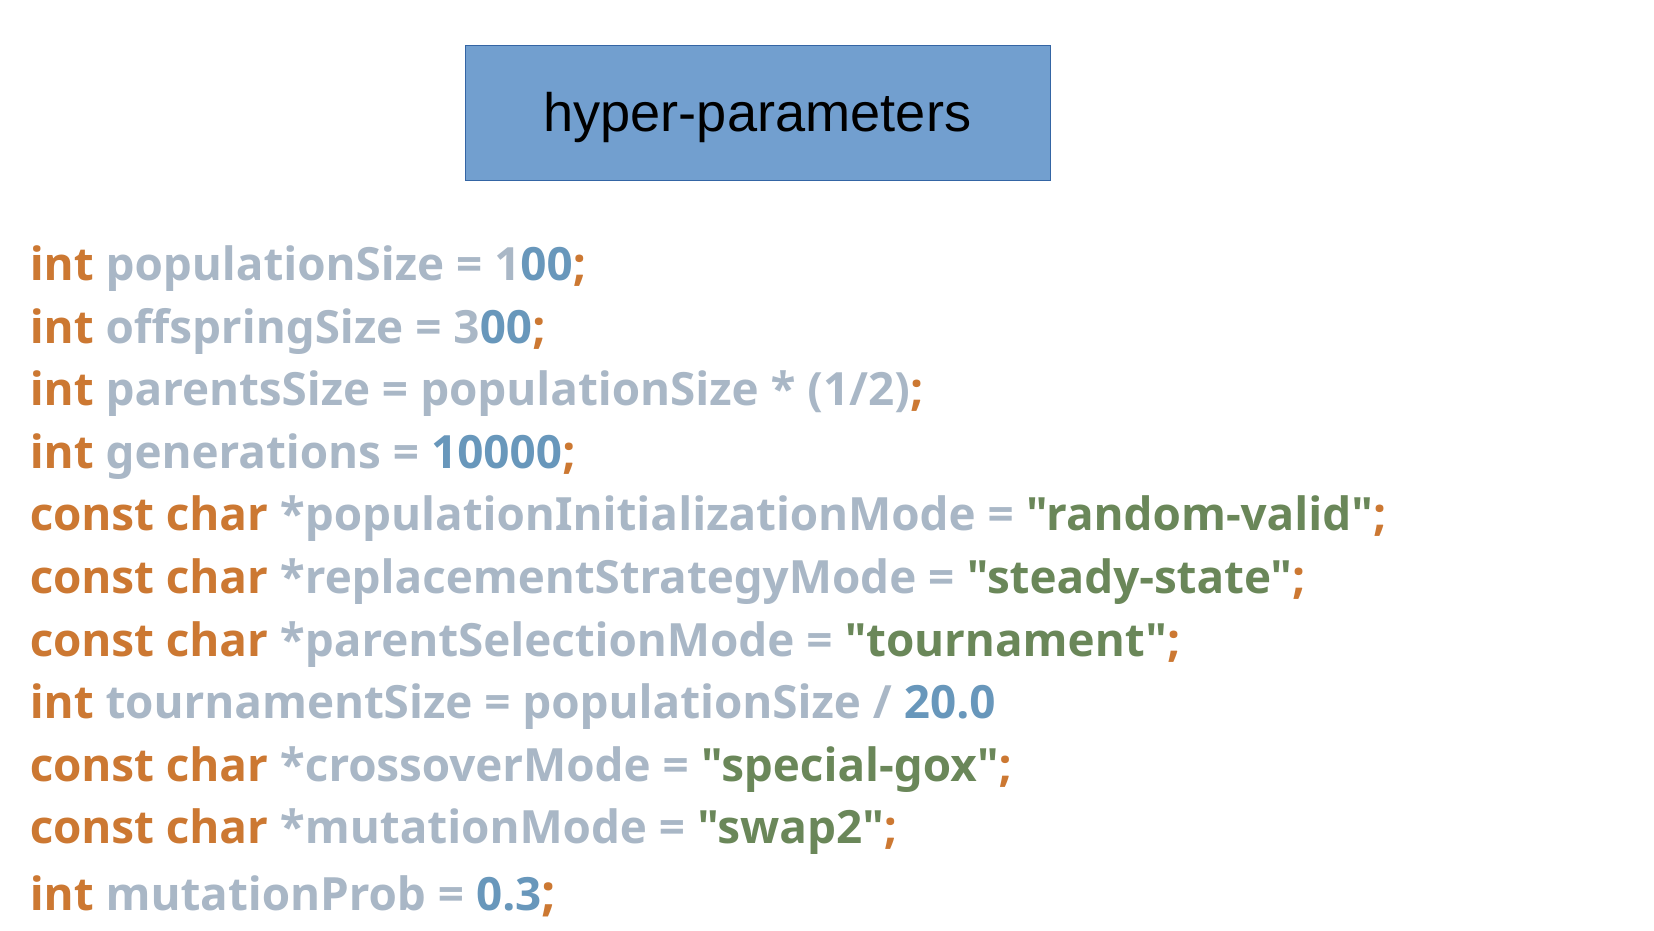

hyper-parameters
int populationSize = 100;
int offspringSize = 300;
int parentsSize = populationSize * (1/2);
int generations = 10000;
const char *populationInitializationMode = "random-valid";
const char *replacementStrategyMode = "steady-state";
const char *parentSelectionMode = "tournament";
int tournamentSize = populationSize / 20.0
const char *crossoverMode = "special-gox";
const char *mutationMode = "swap2";
int mutationProb = 0.3;